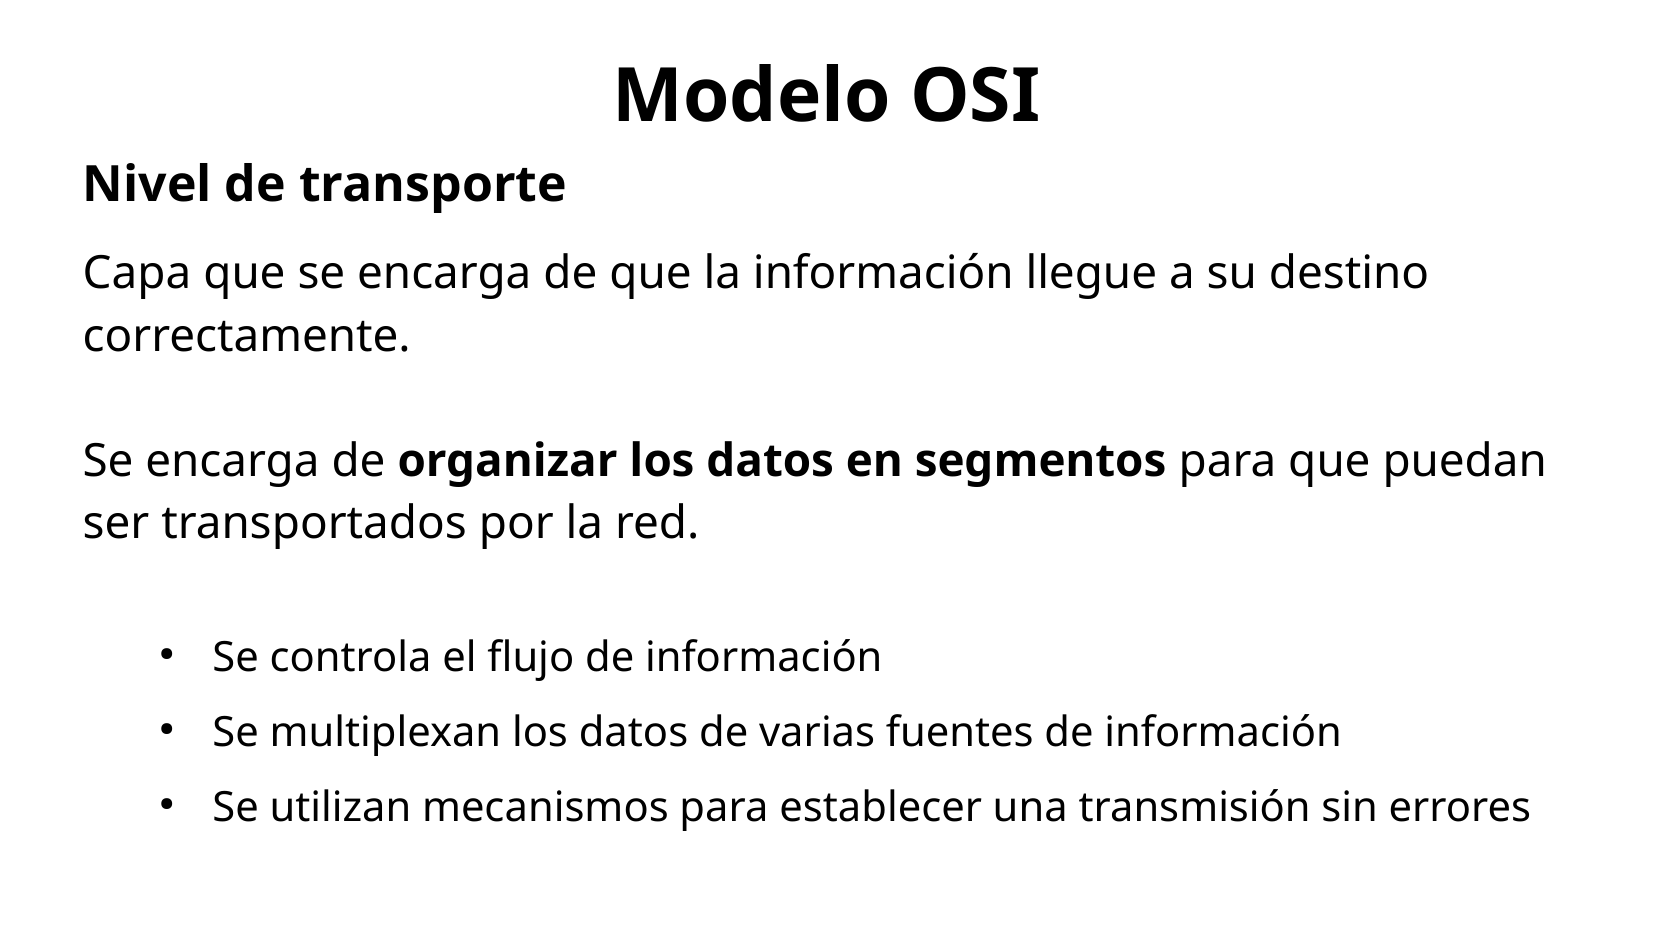

# Modelo OSI
Nivel de transporte
Capa que se encarga de que la información llegue a su destino correctamente.
Se encarga de organizar los datos en segmentos para que puedan ser transportados por la red.
Se controla el flujo de información
Se multiplexan los datos de varias fuentes de información
Se utilizan mecanismos para establecer una transmisión sin errores